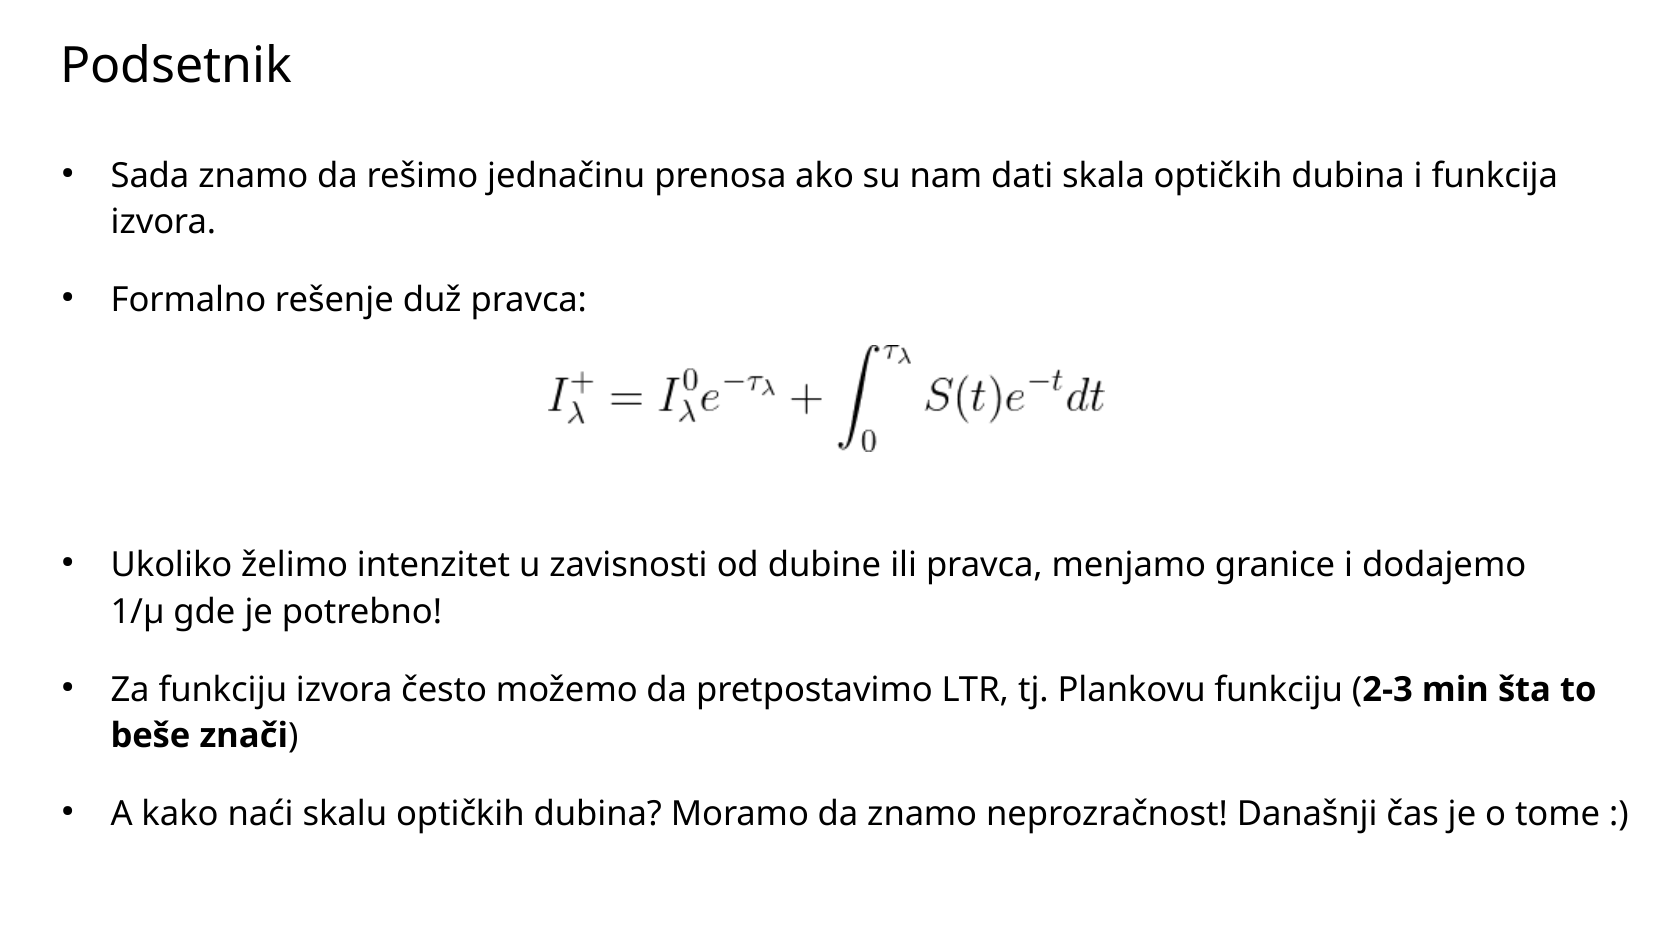

# Podsetnik
Sada znamo da rešimo jednačinu prenosa ako su nam dati skala optičkih dubina i funkcija izvora.
Formalno rešenje duž pravca:
Ukoliko želimo intenzitet u zavisnosti od dubine ili pravca, menjamo granice i dodajemo
1/μ gde je potrebno!
Za funkciju izvora često možemo da pretpostavimo LTR, tj. Plankovu funkciju (2-3 min šta to beše znači)
A kako naći skalu optičkih dubina? Moramo da znamo neprozračnost! Današnji čas je o tome :)